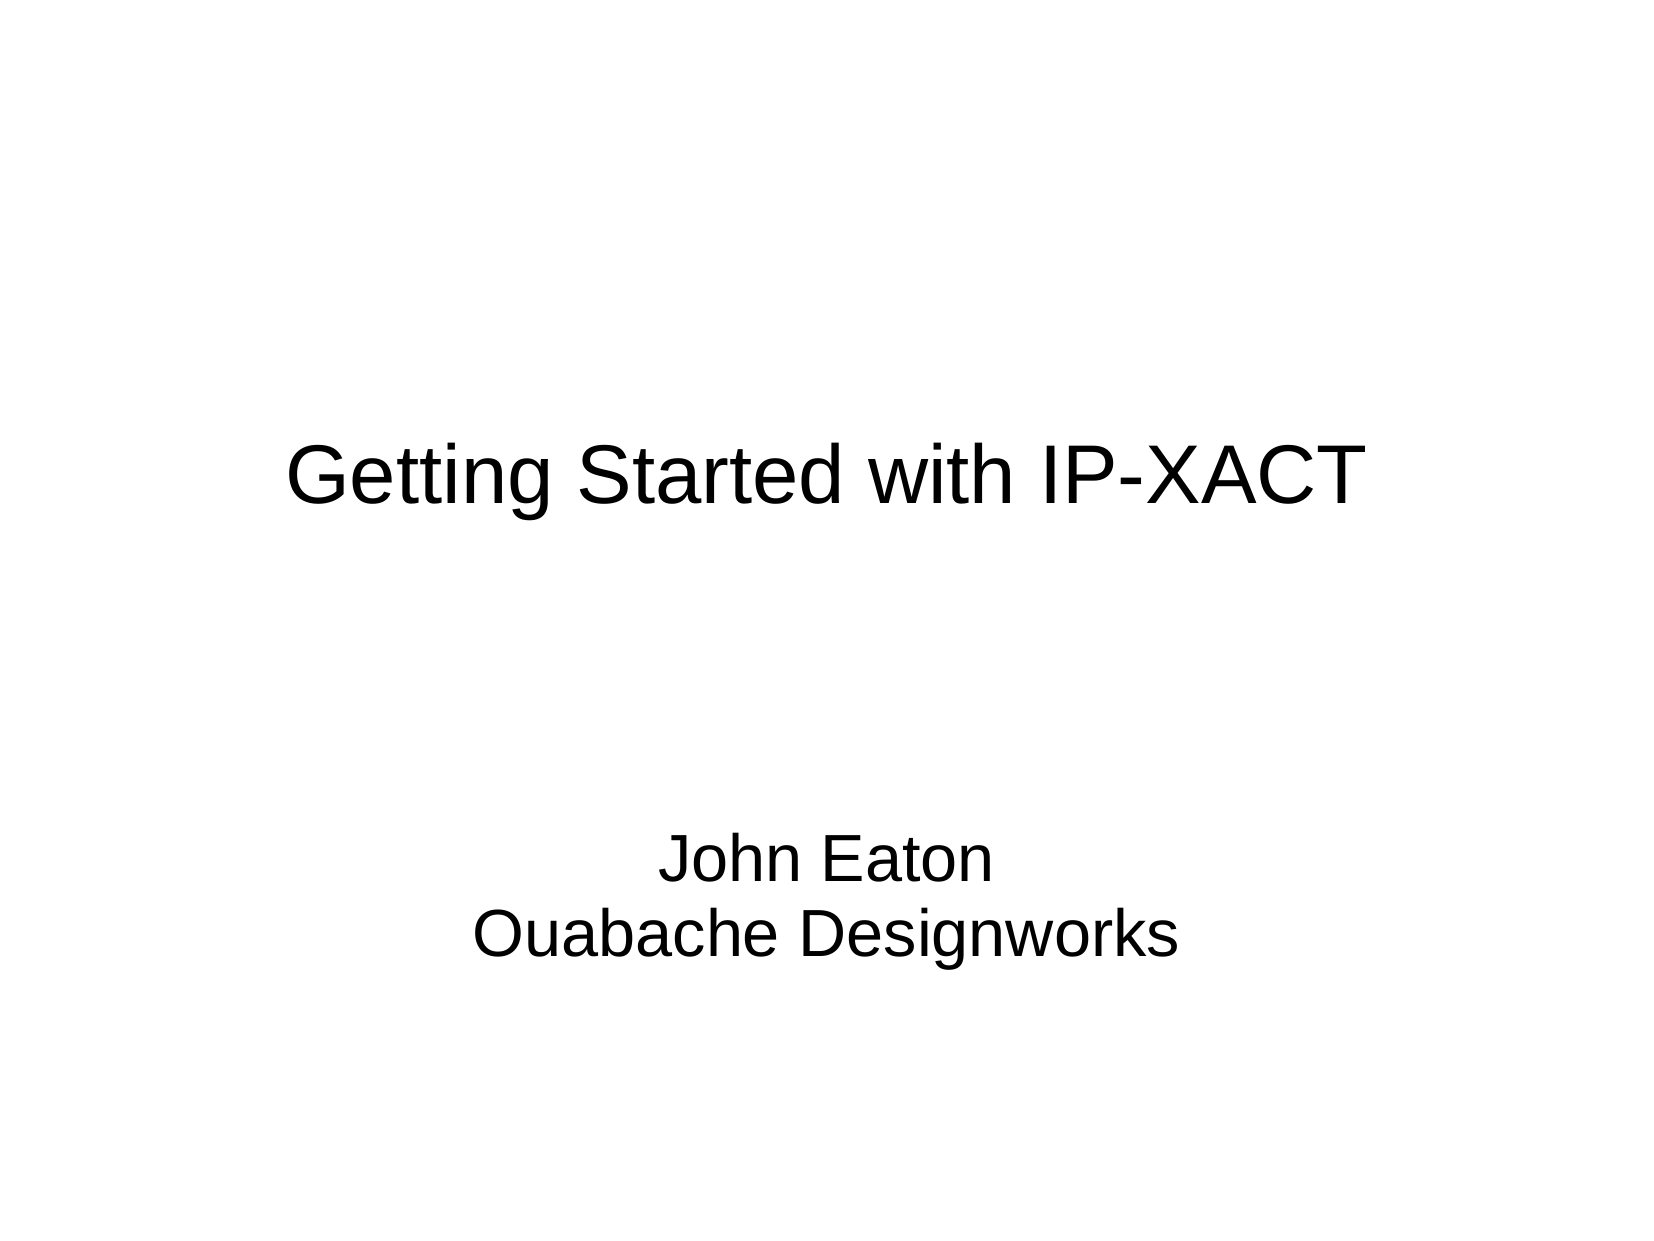

# Getting Started with IP-XACT
John Eaton
Ouabache Designworks